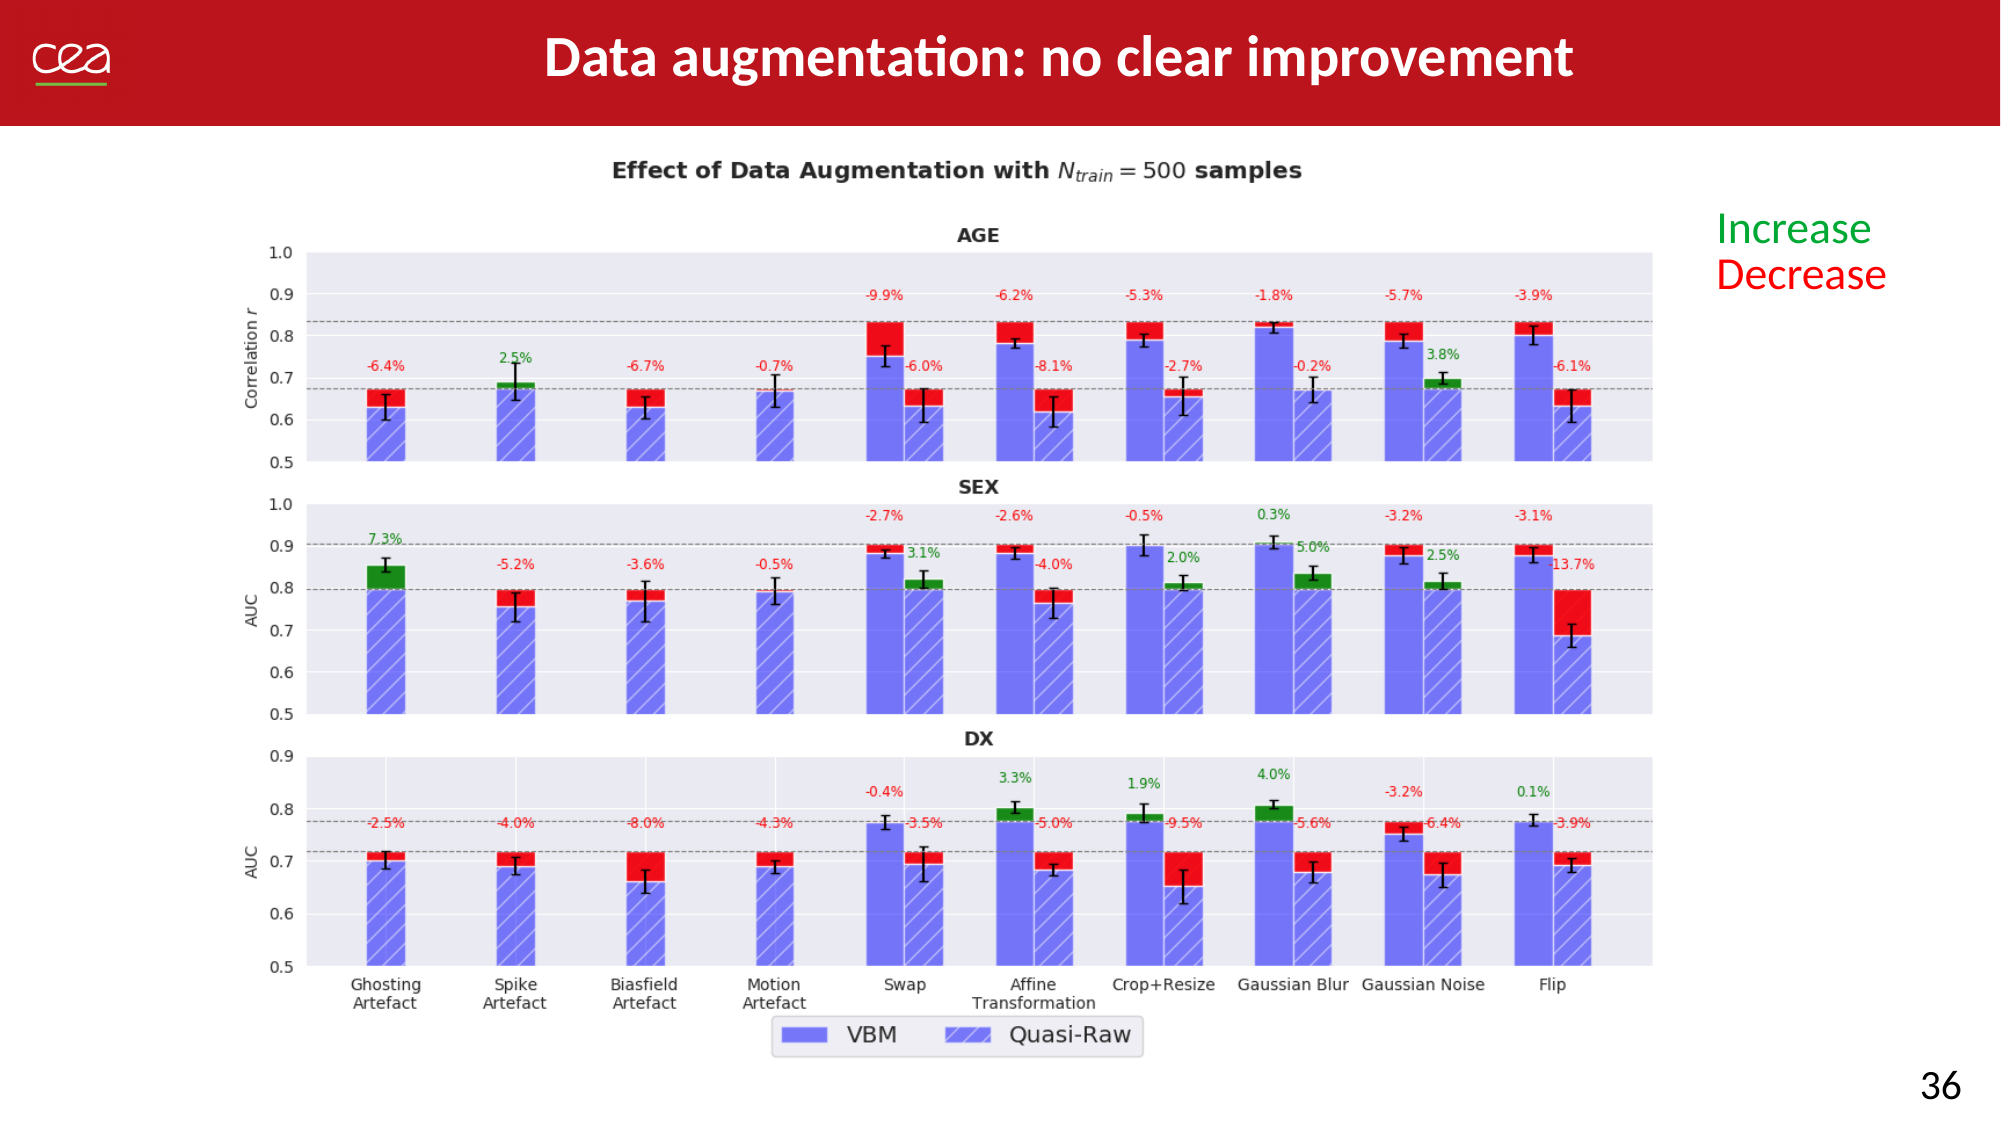

# Data augmentation: no clear improvement
Increase
Decrease